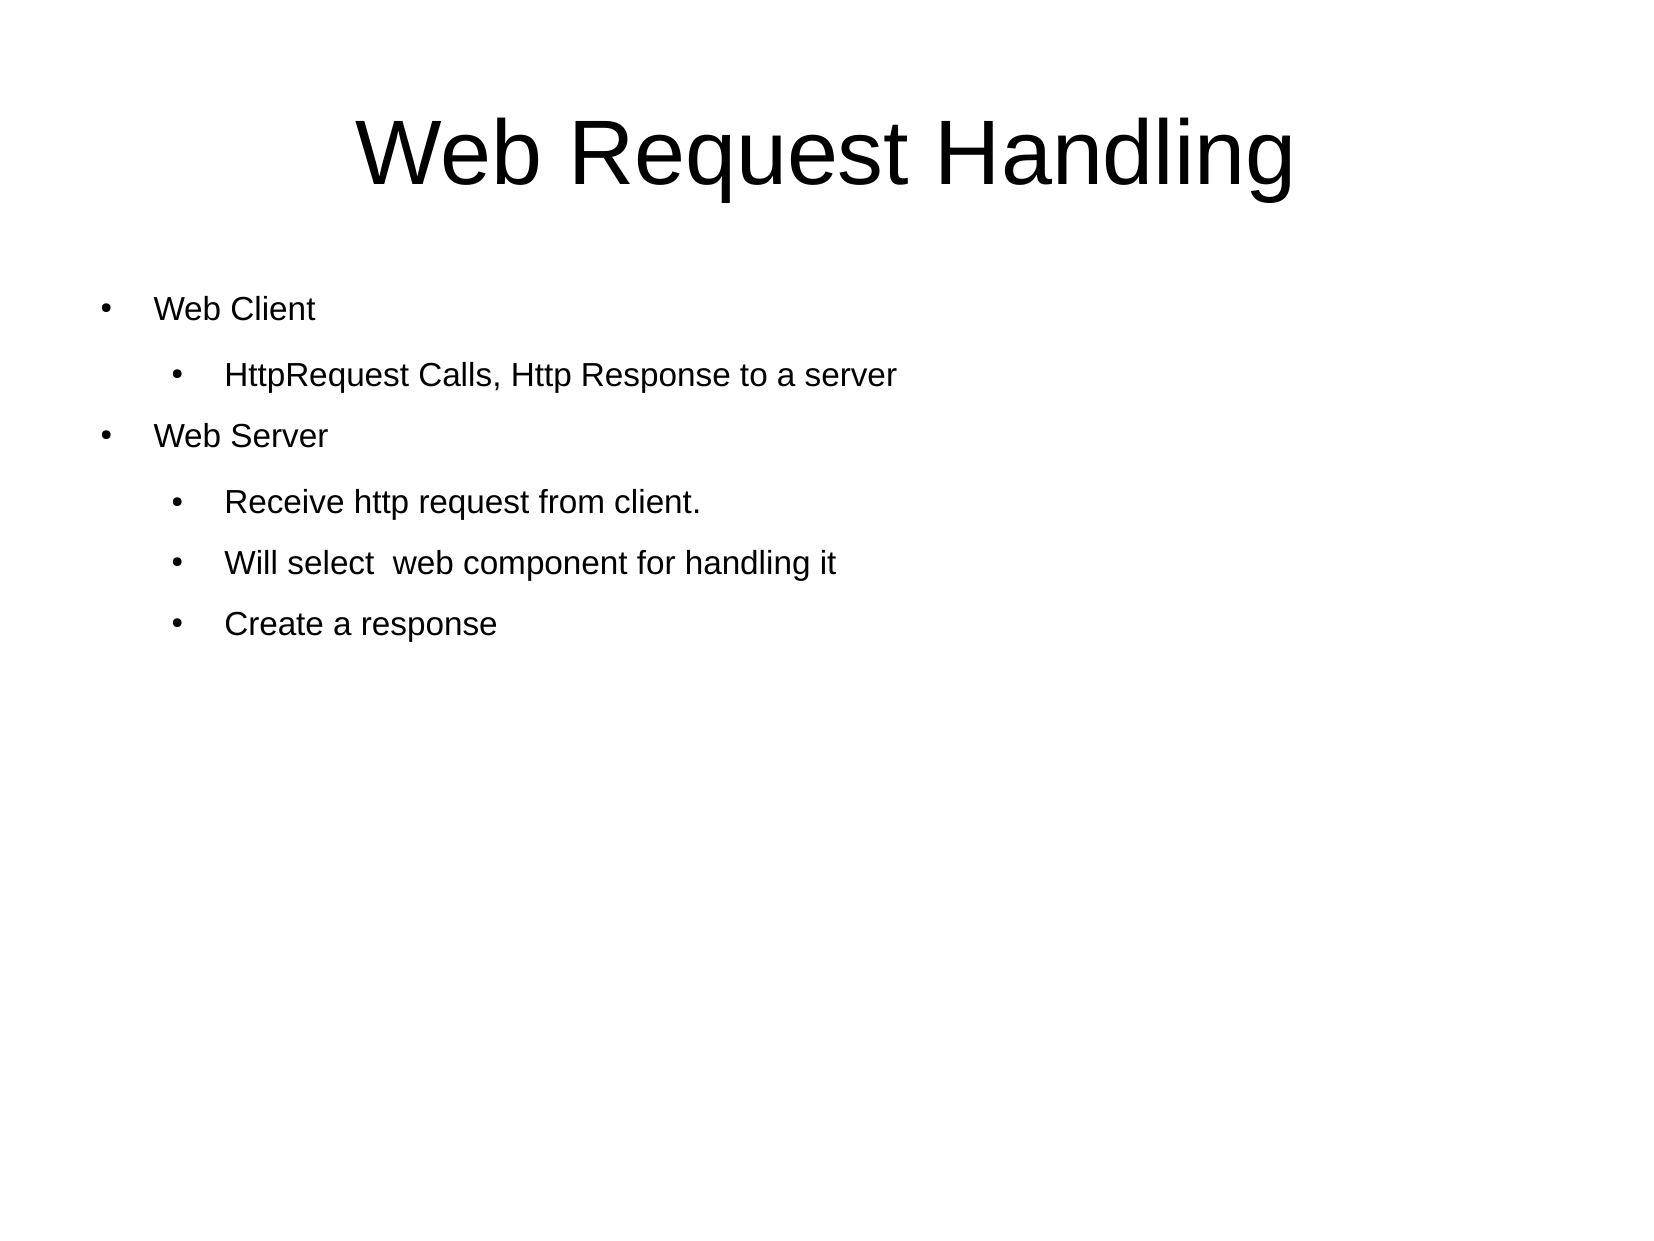

# Web Request Handling
Web Client
HttpRequest Calls, Http Response to a server
Web Server
Receive http request from client.
Will select web component for handling it
Create a response